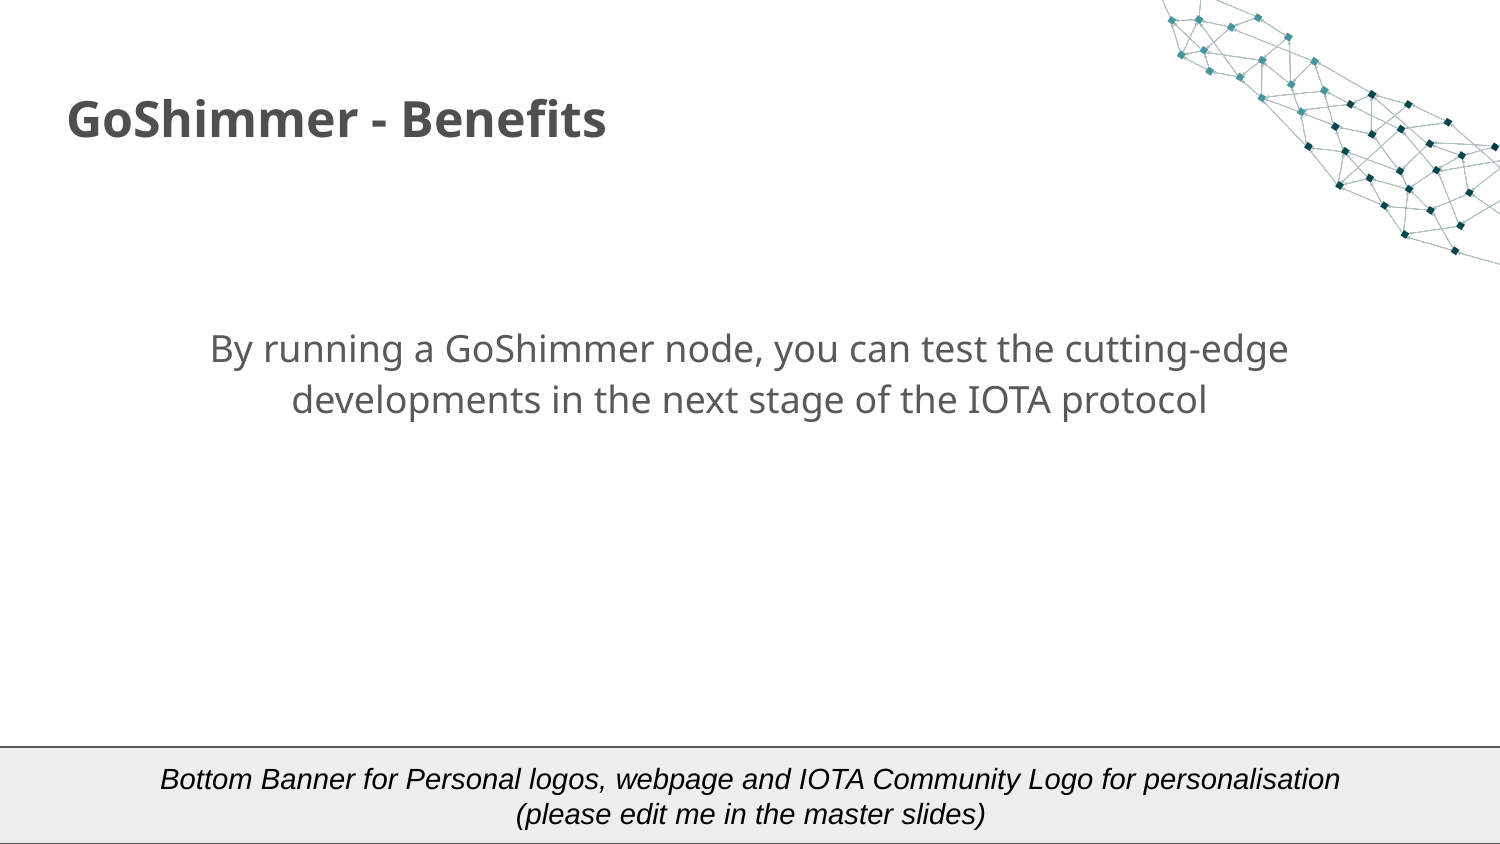

GoShimmer - Benefits
# By running a GoShimmer node, you can test the cutting-edge developments in the next stage of the IOTA protocol